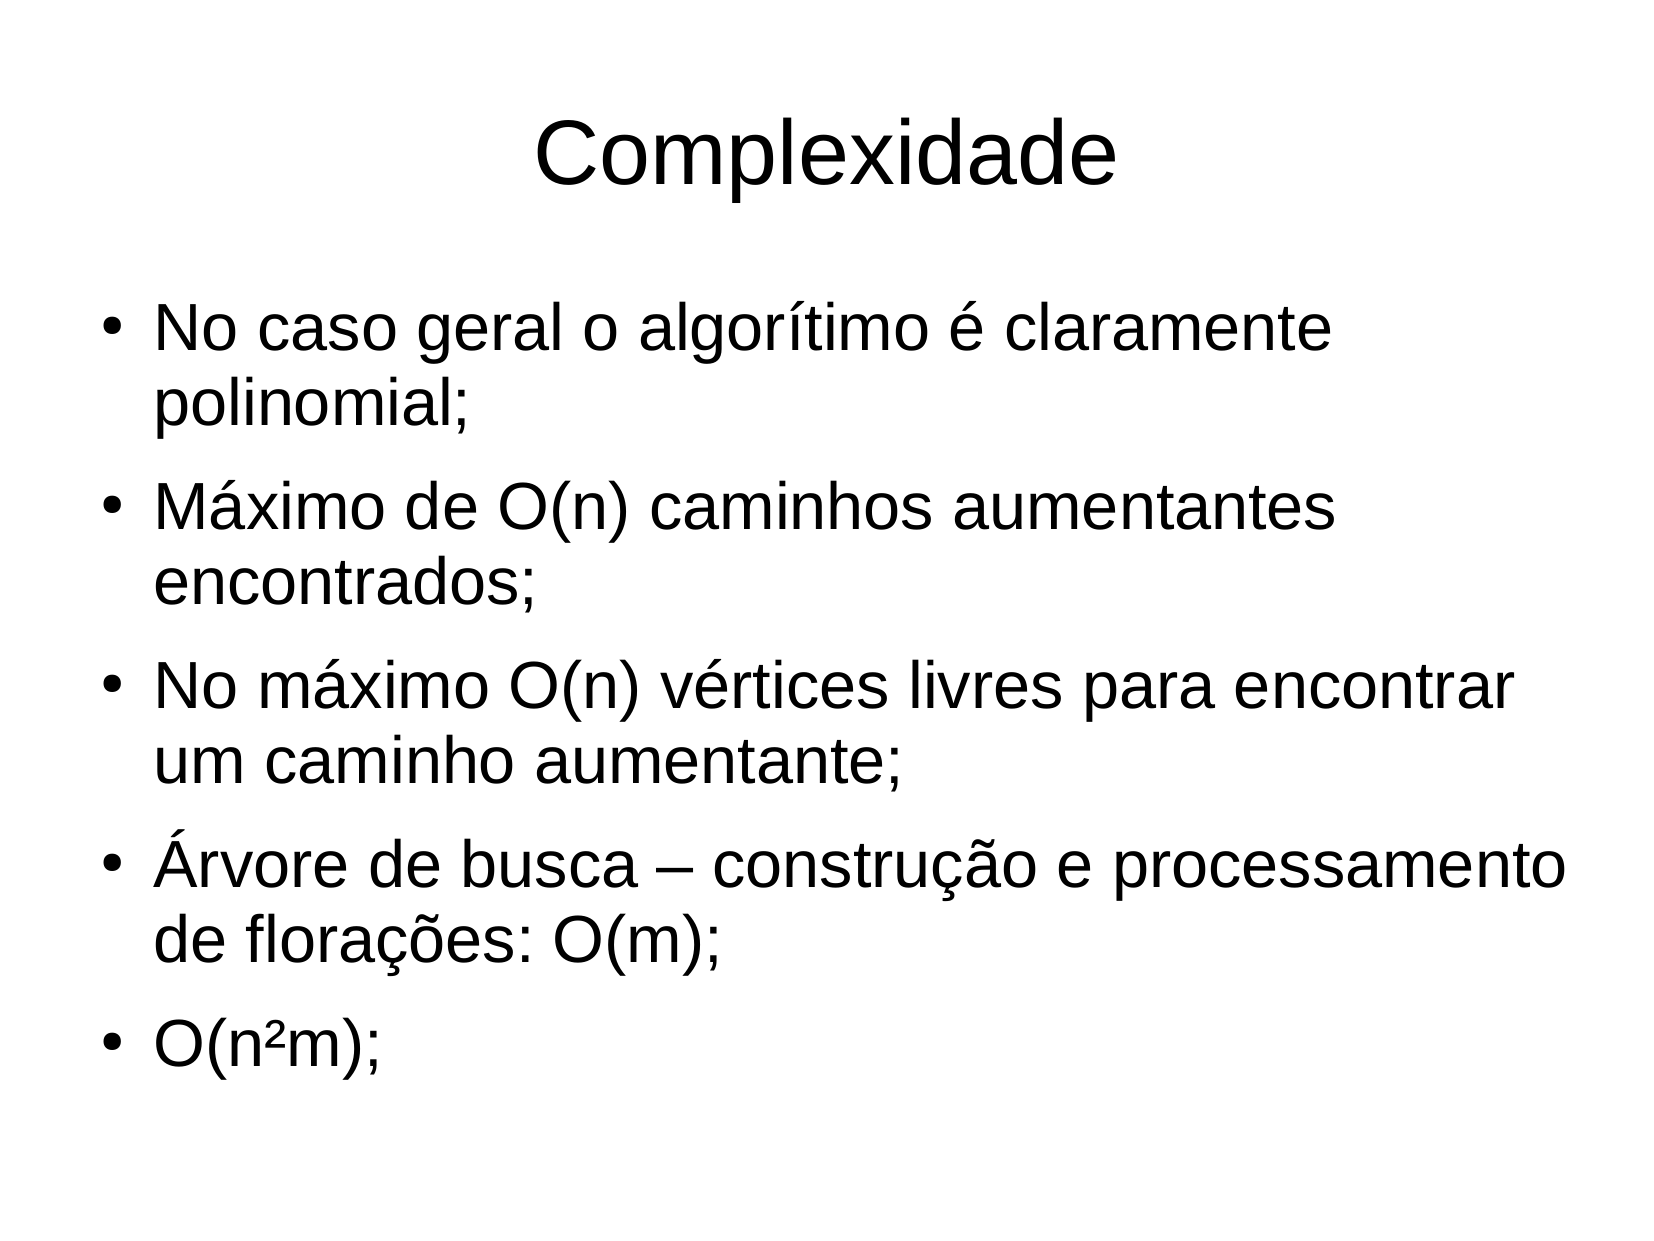

# Complexidade
No caso geral o algorítimo é claramente polinomial;
Máximo de O(n) caminhos aumentantes encontrados;
No máximo O(n) vértices livres para encontrar um caminho aumentante;
Árvore de busca – construção e processamento de florações: O(m);
O(n²m);